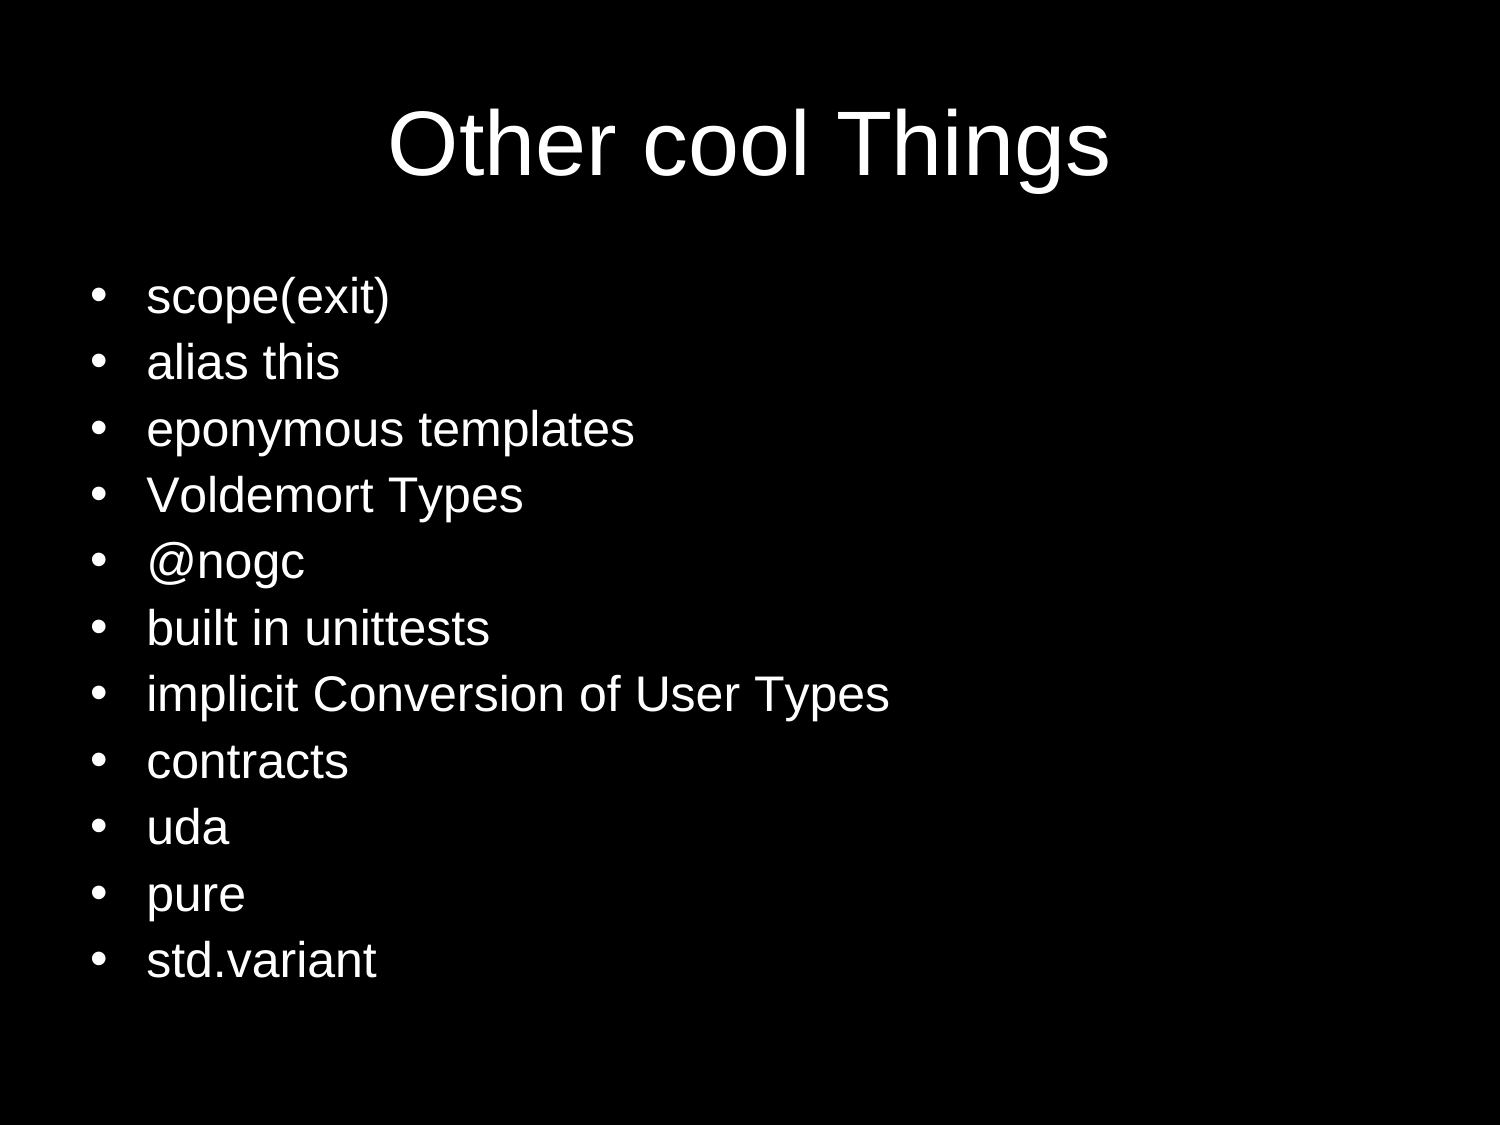

# Other cool Things
scope(exit)
alias this
eponymous templates
Voldemort Types
@nogc
built in unittests
implicit Conversion of User Types
contracts
uda
pure
std.variant